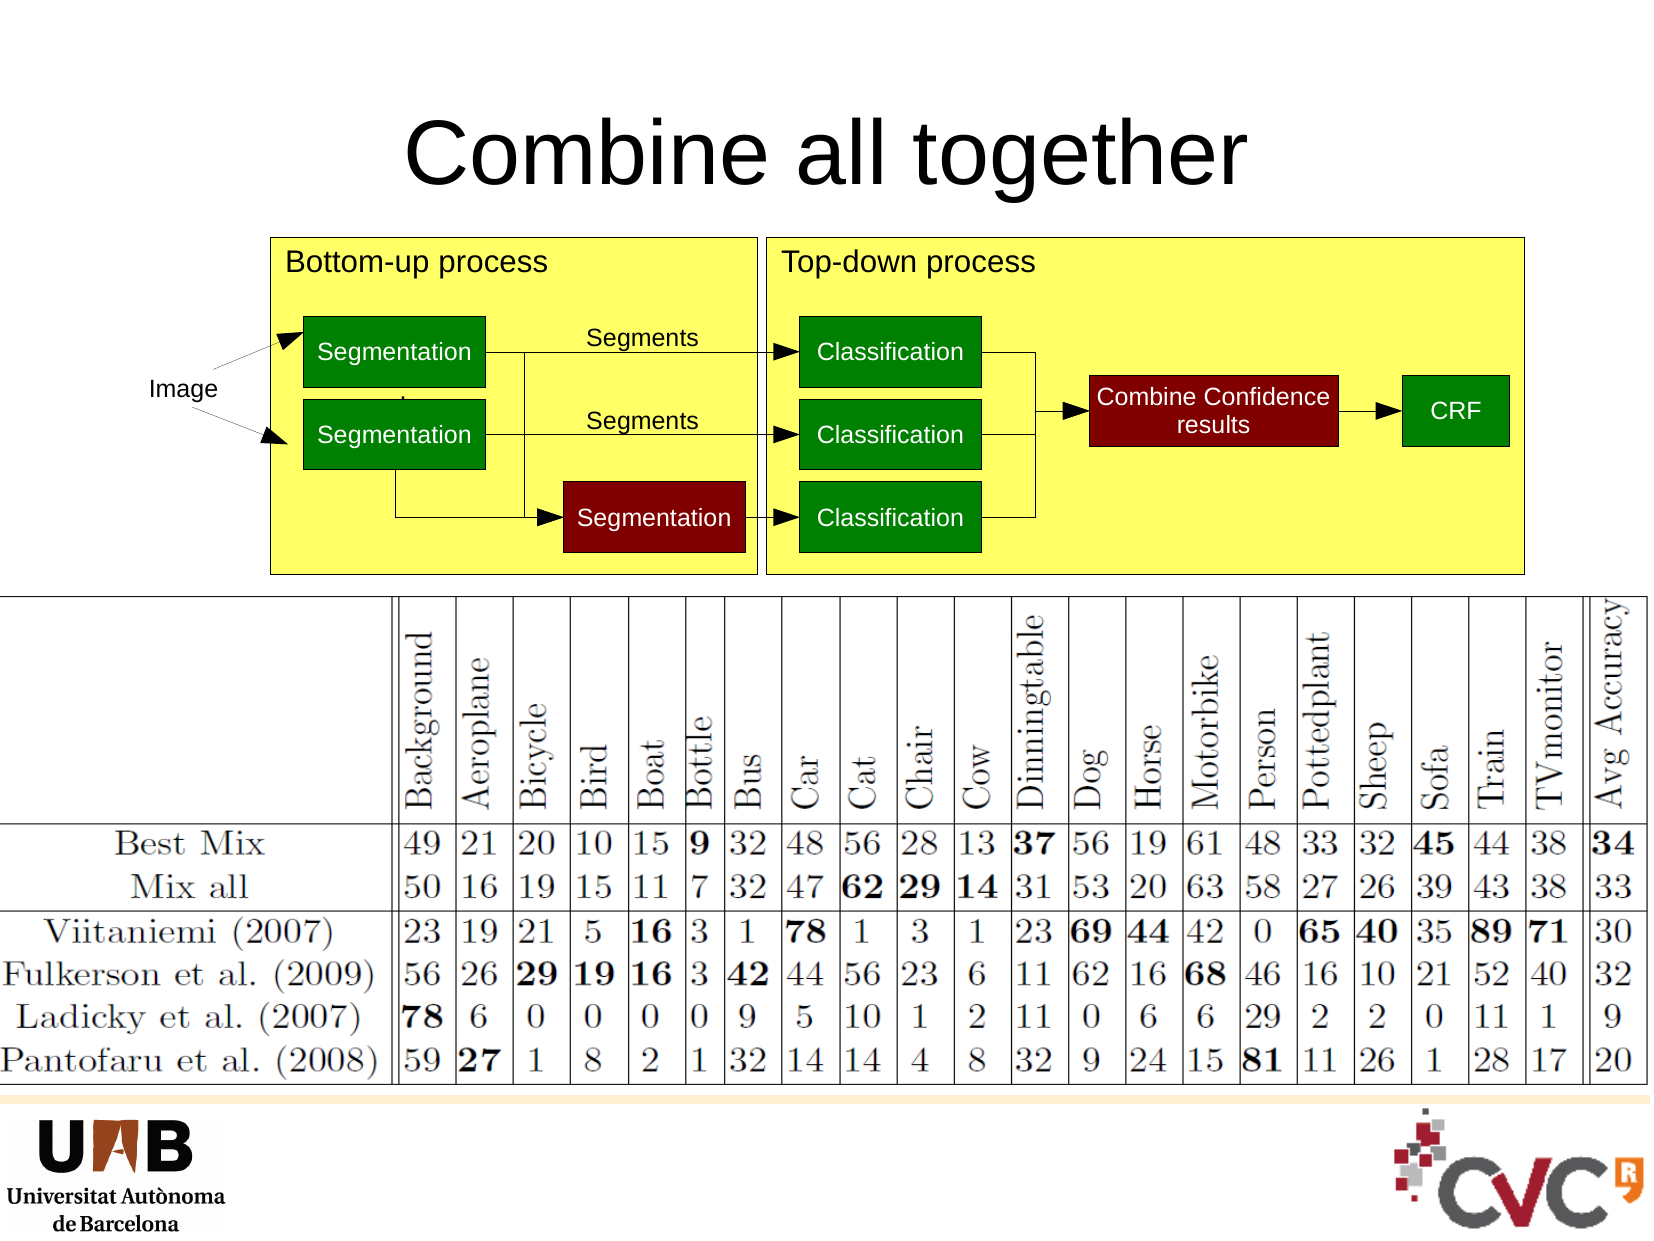

# Combine all together
Bottom-up process
Top-down process
Segmentation
Classification
Image
.
.
Combine Confidence
results
CRF
Classification
Segmentation
Classification
Segmentation